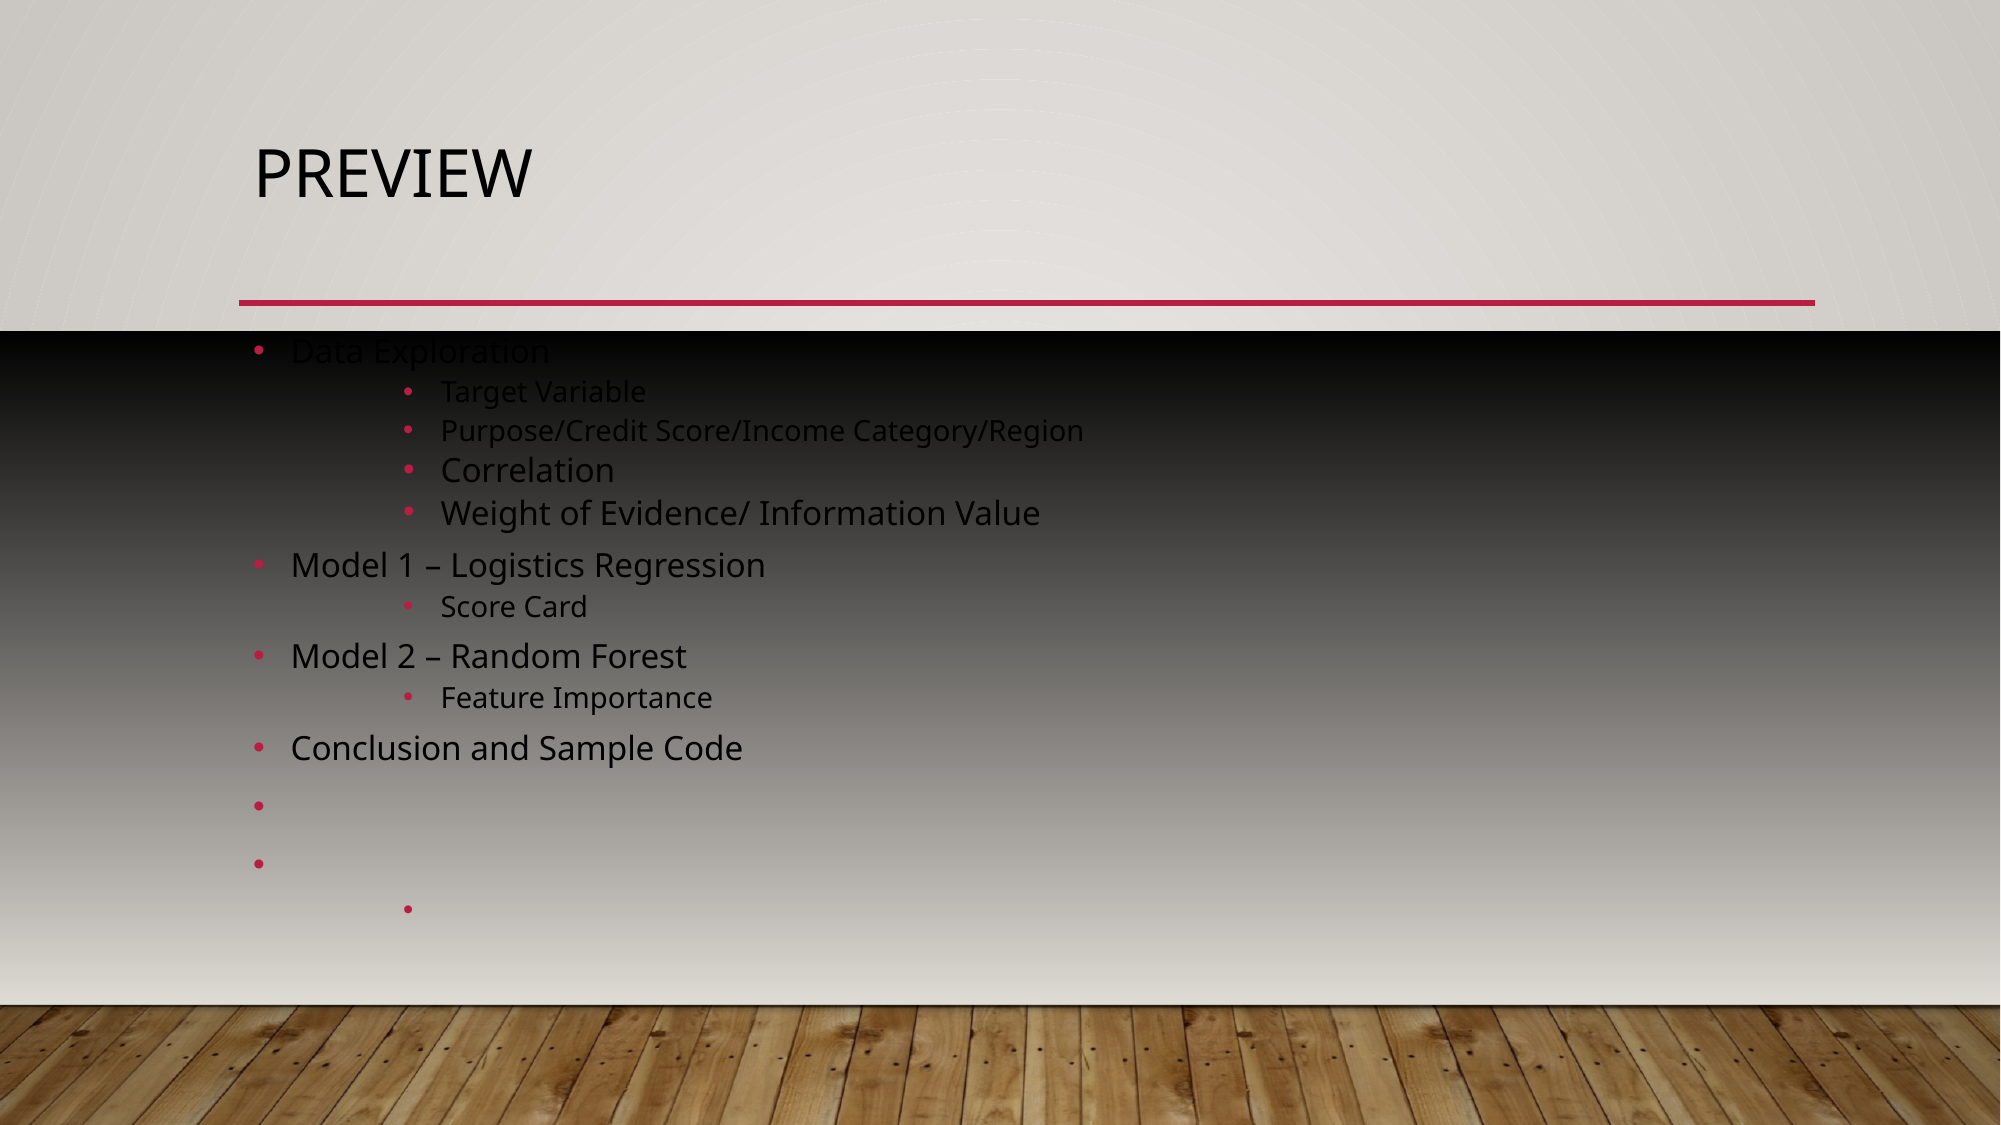

# Preview
Data Exploration
Target Variable
Purpose/Credit Score/Income Category/Region
Correlation
Weight of Evidence/ Information Value
Model 1 – Logistics Regression
Score Card
Model 2 – Random Forest
Feature Importance
Conclusion and Sample Code